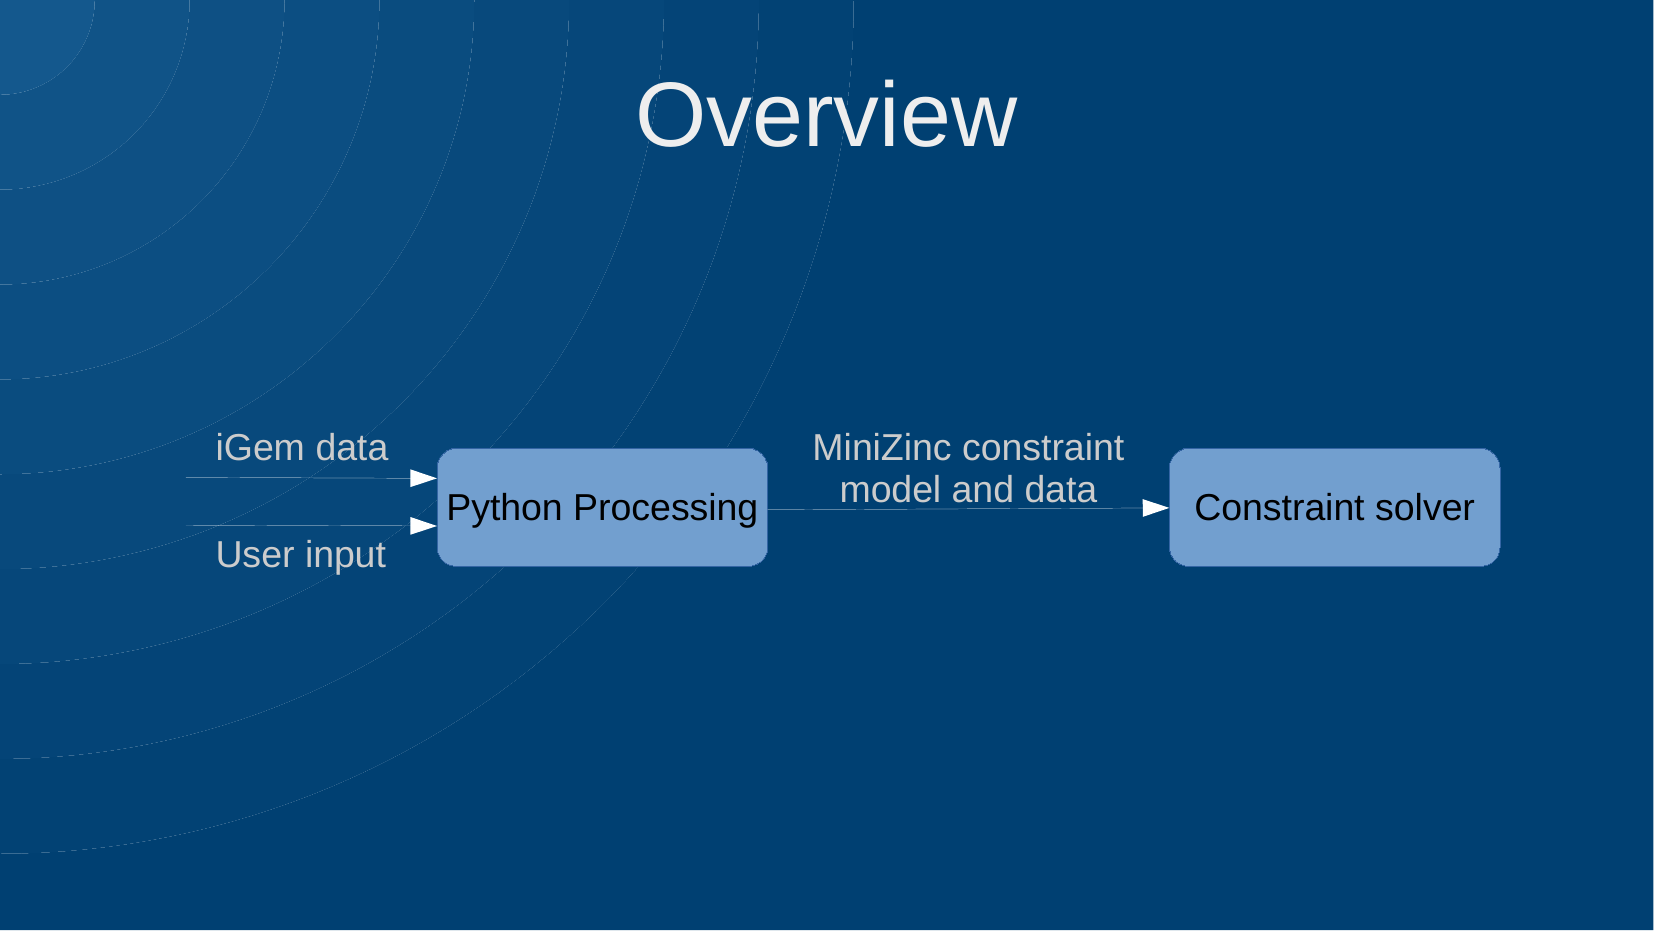

# Overview
iGem data
MiniZinc constraint model and data
Python Processing
Constraint solver
User input